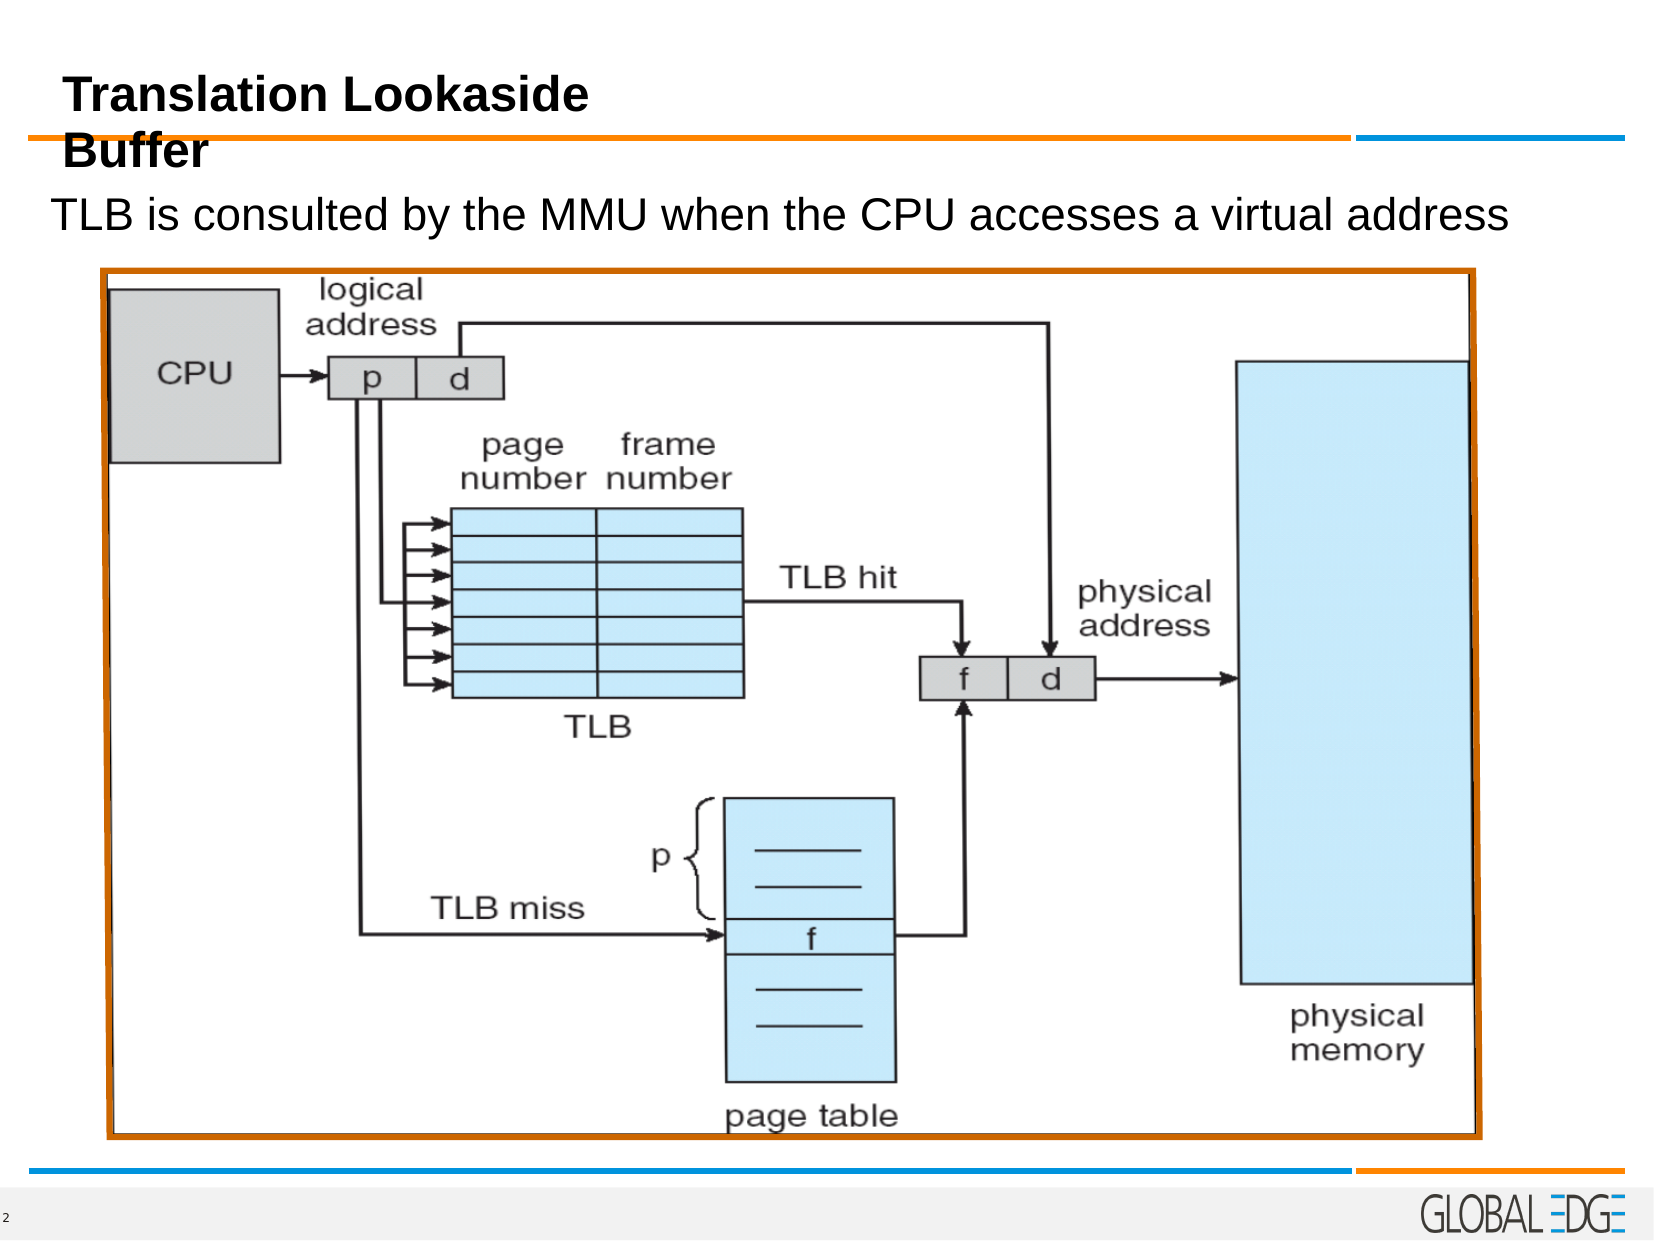

Translation Lookaside Buffer
TLB is consulted by the MMU when the CPU accesses a virtual address
2